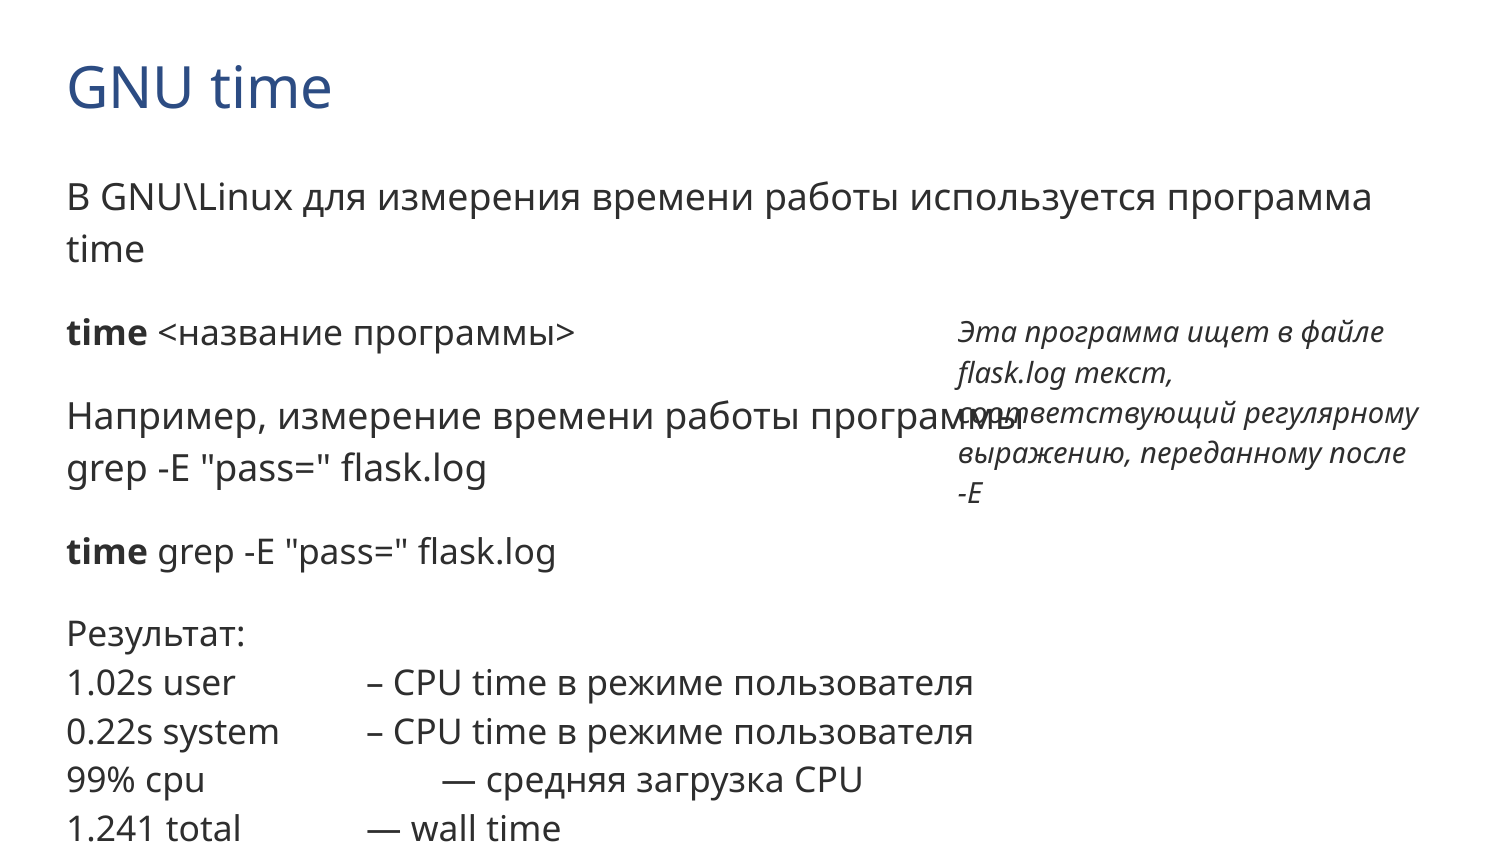

# GNU time
В GNU\Linux для измерения времени работы используется программа time
time <название программы>
Например, измерение времени работы программы
grep -E "pass=" flask.log
time grep -E "pass=" flask.log
Результат:
1.02s user 		– CPU time в режиме пользователя
0.22s system 		– CPU time в режиме пользователя
99% cpu				— средняя загрузка CPU
1.241 total		— wall time
Эта программа ищет в файле flask.log текст, соответствующий регулярному выражению, переданному после -E